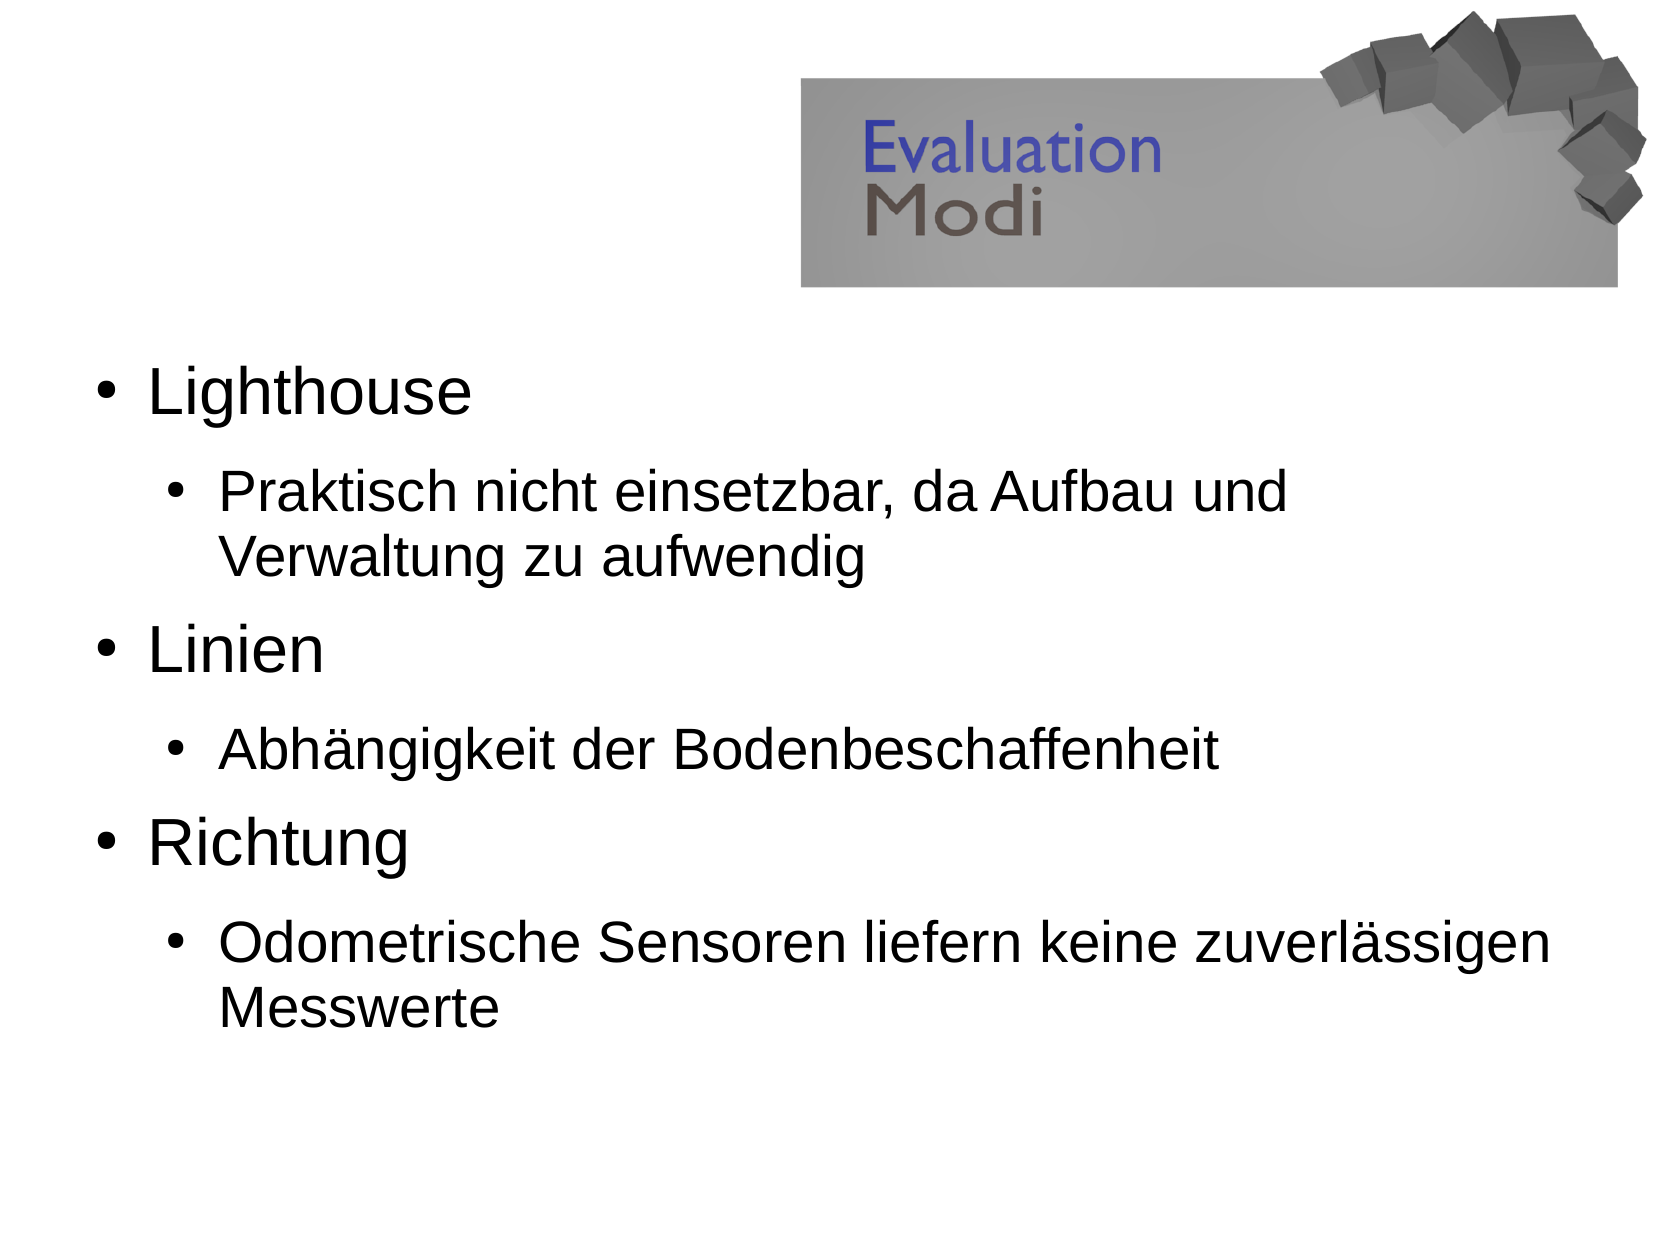

# Lighthouse
Praktisch nicht einsetzbar, da Aufbau und Verwaltung zu aufwendig
Linien
Abhängigkeit der Bodenbeschaffenheit
Richtung
Odometrische Sensoren liefern keine zuverlässigen Messwerte